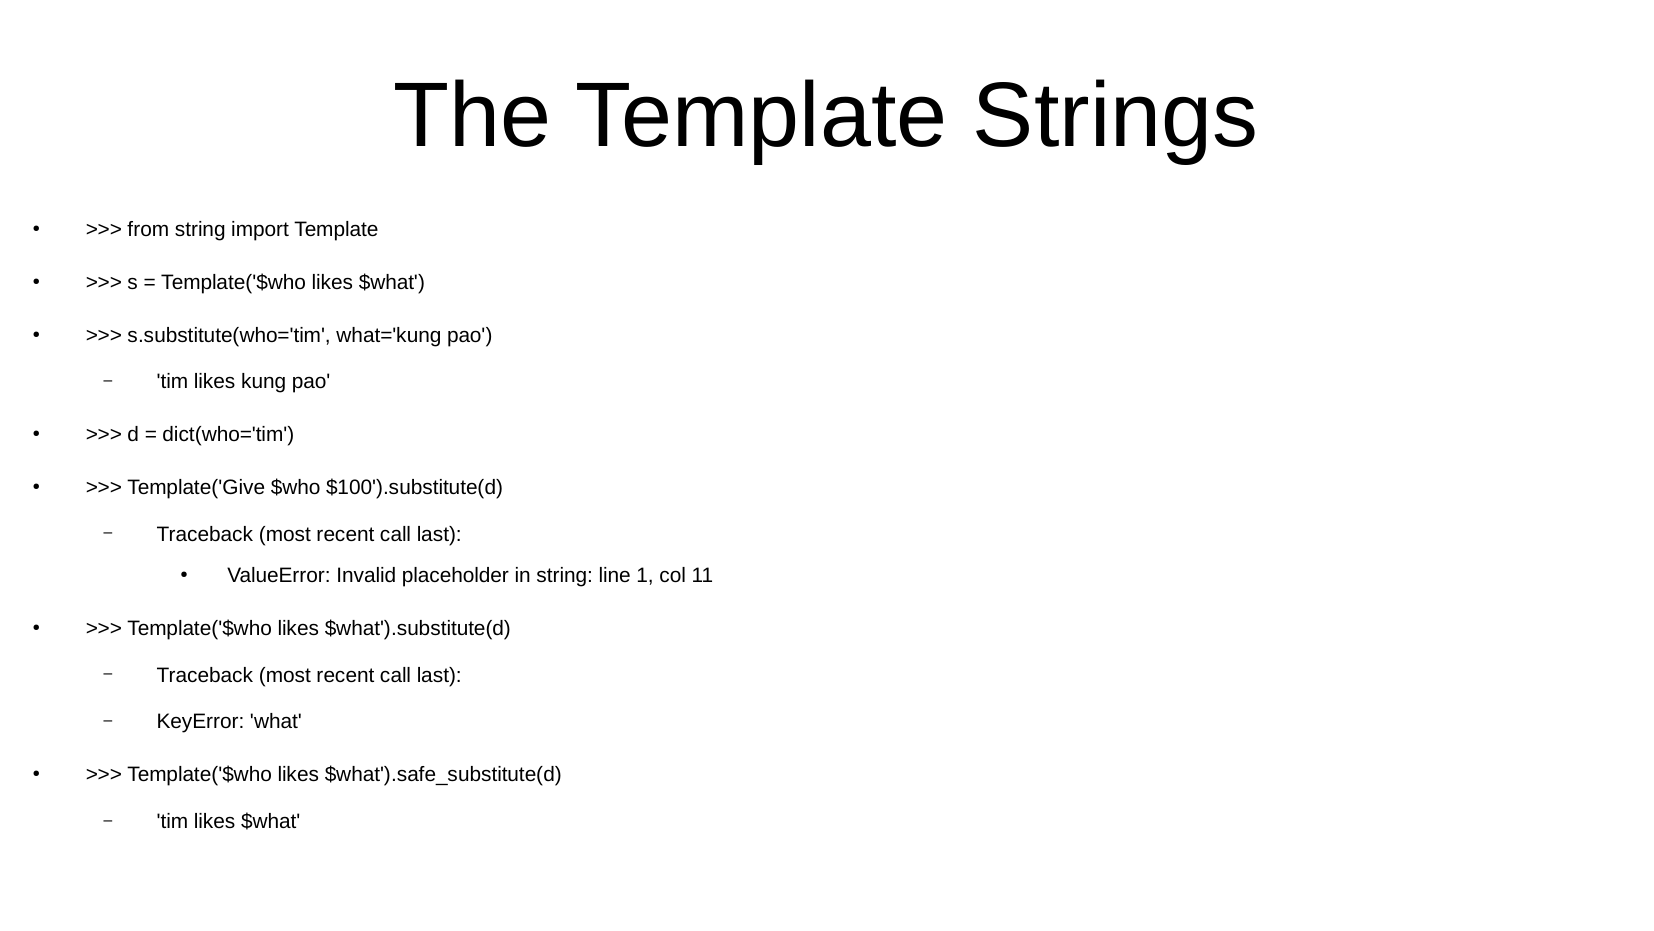

# The Template Strings
>>> from string import Template
>>> s = Template('$who likes $what')
>>> s.substitute(who='tim', what='kung pao')
'tim likes kung pao'
>>> d = dict(who='tim')
>>> Template('Give $who $100').substitute(d)
Traceback (most recent call last):
ValueError: Invalid placeholder in string: line 1, col 11
>>> Template('$who likes $what').substitute(d)
Traceback (most recent call last):
KeyError: 'what'
>>> Template('$who likes $what').safe_substitute(d)
'tim likes $what'